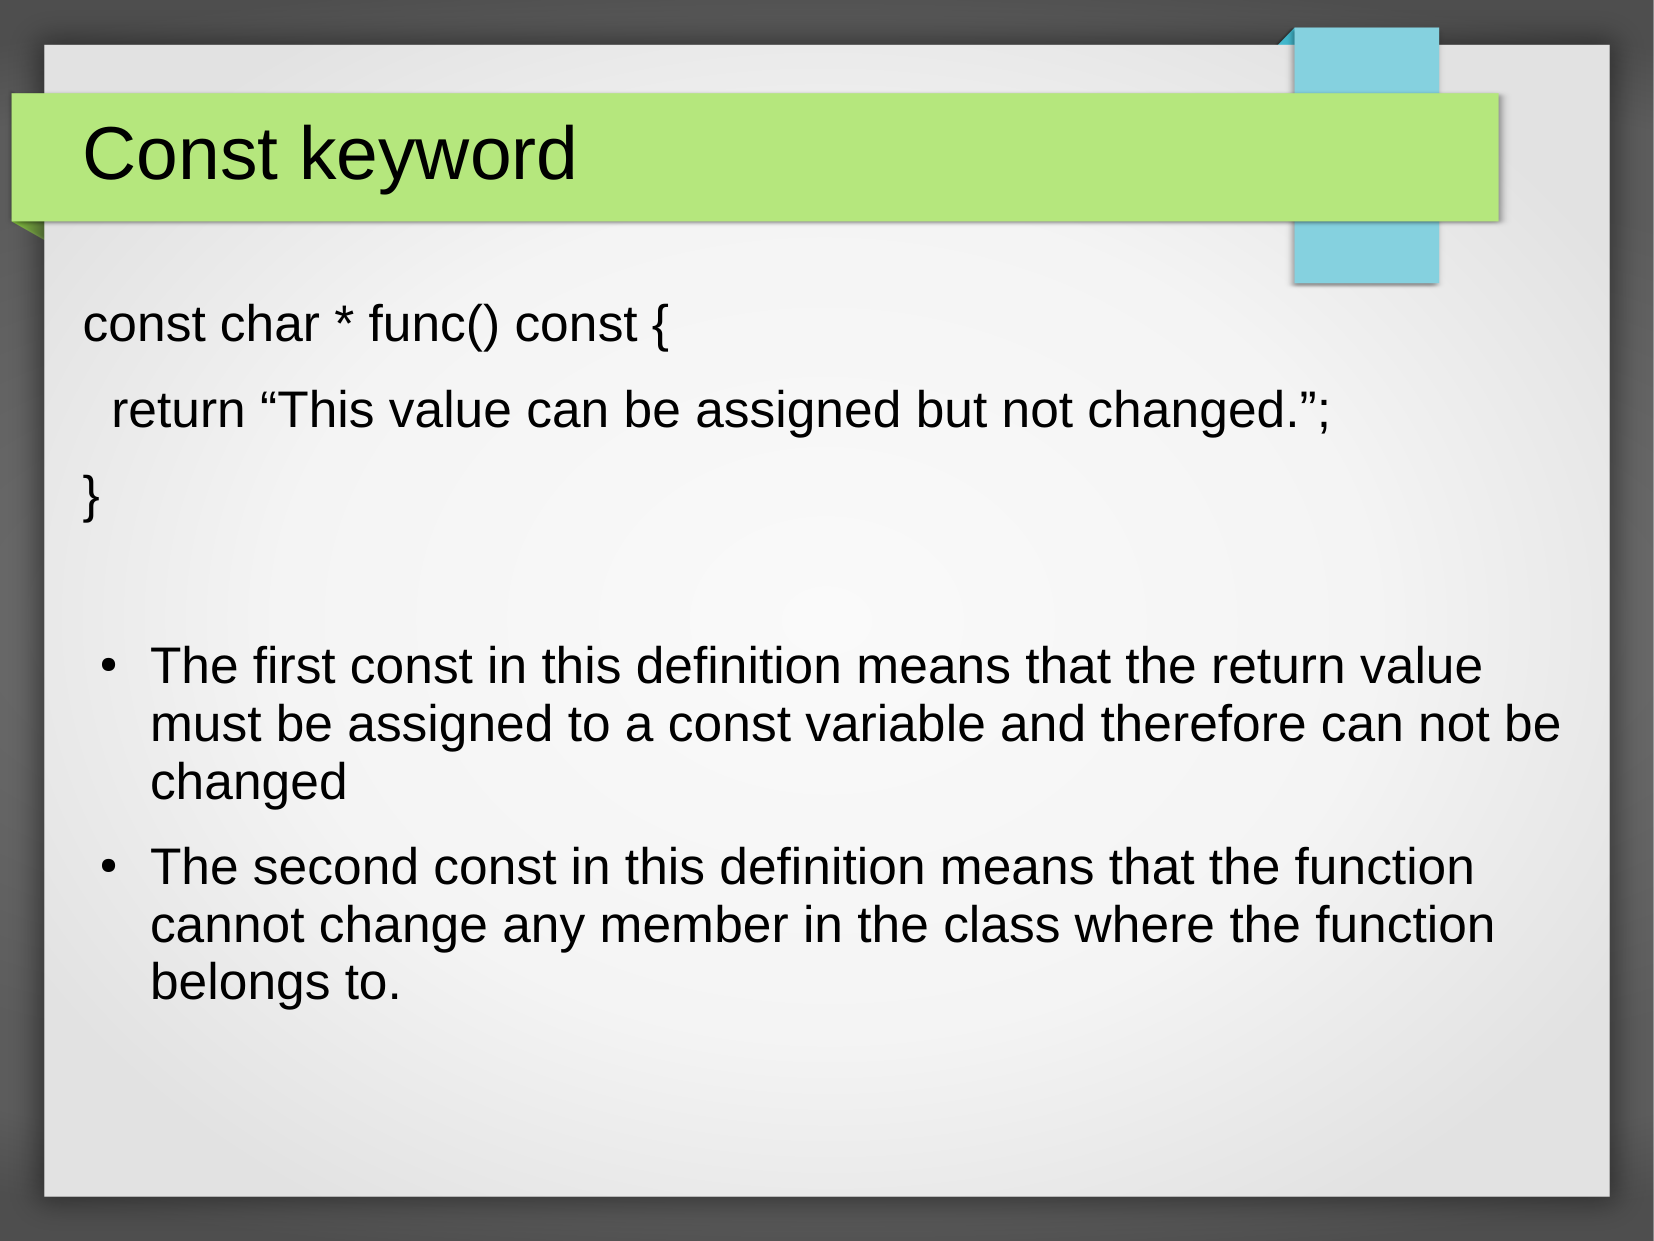

# Const keyword
const char * func() const {
 return “This value can be assigned but not changed.”;
}
The first const in this definition means that the return value must be assigned to a const variable and therefore can not be changed
The second const in this definition means that the function cannot change any member in the class where the function belongs to.